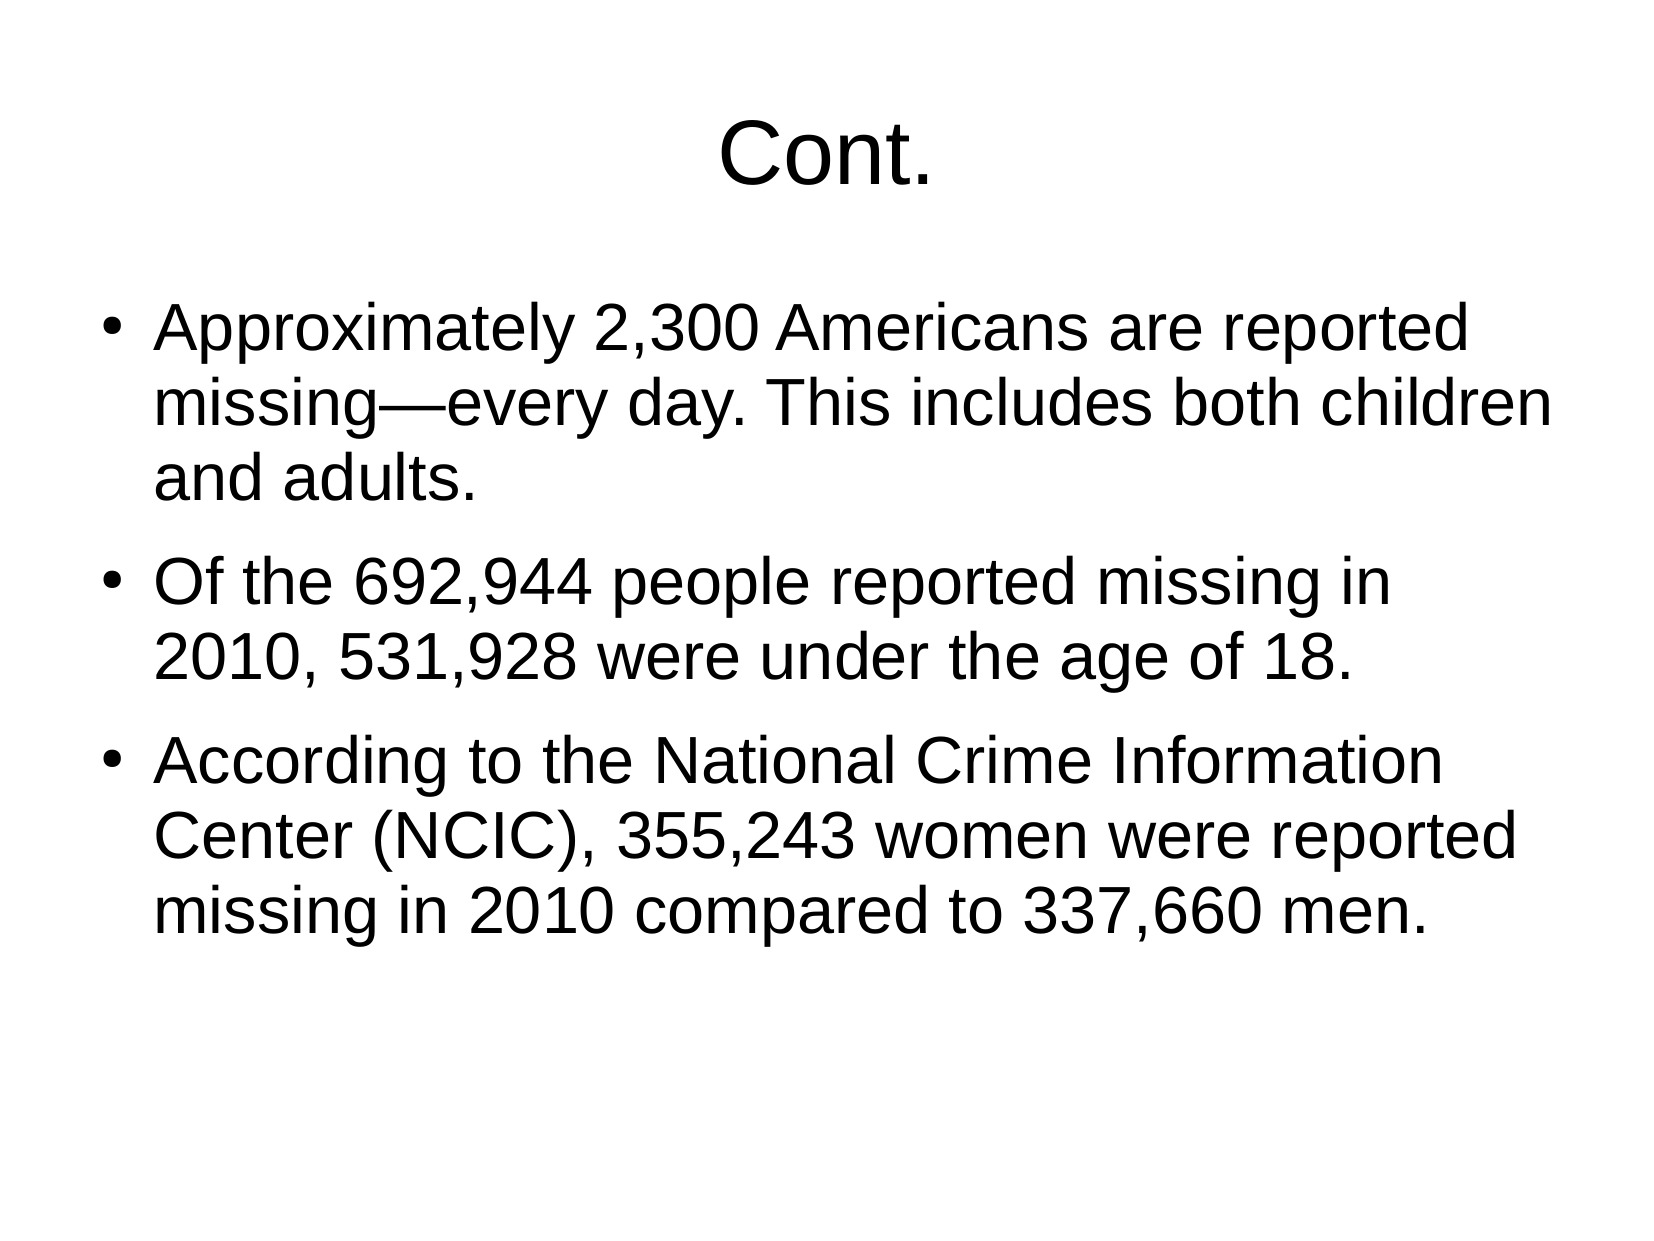

# Cont.
Approximately 2,300 Americans are reported missing—every day. This includes both children and adults.
Of the 692,944 people reported missing in 2010, 531,928 were under the age of 18.
According to the National Crime Information Center (NCIC), 355,243 women were reported missing in 2010 compared to 337,660 men.